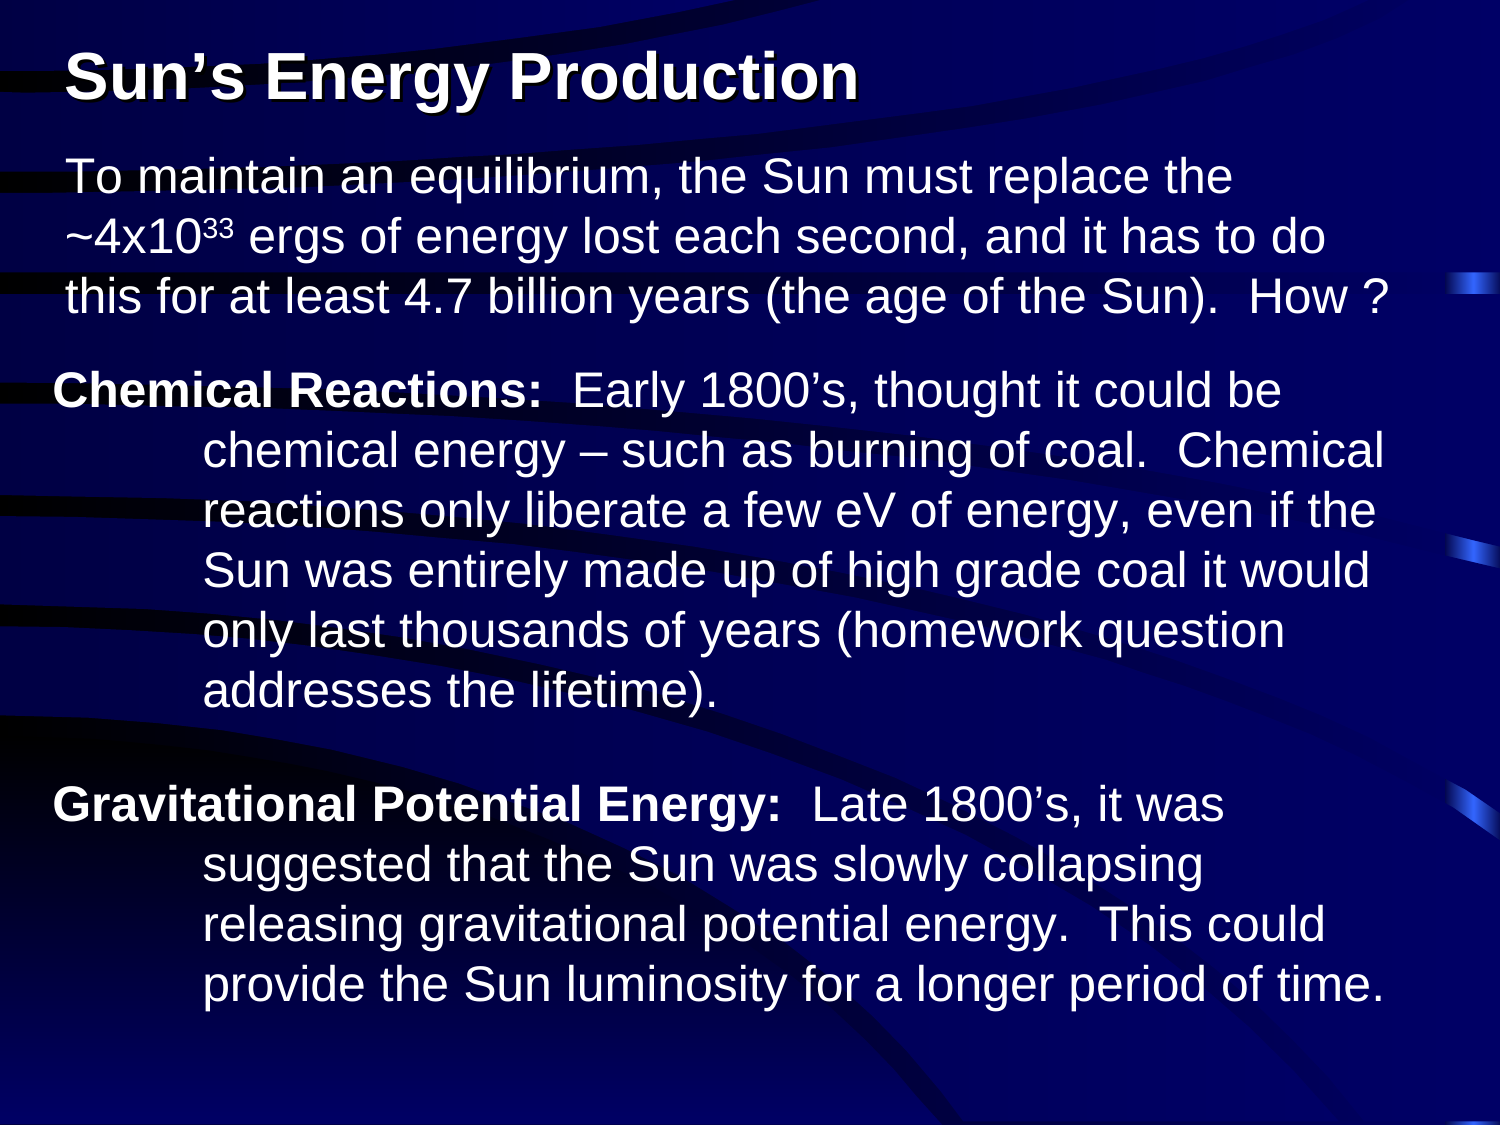

Sun’s Energy Production
To maintain an equilibrium, the Sun must replace the ~4x1033 ergs of energy lost each second, and it has to do this for at least 4.7 billion years (the age of the Sun). How ?
Chemical Reactions: Early 1800’s, thought it could be 		chemical energy – such as burning of coal. Chemical 		reactions only liberate a few eV of energy, even if the 		Sun was entirely made up of high grade coal it would 		only last thousands of years (homework question 		addresses the lifetime).
Gravitational Potential Energy: Late 1800’s, it was 			suggested that the Sun was slowly collapsing 			releasing gravitational potential energy. This could 		provide the Sun luminosity for a longer period of time.